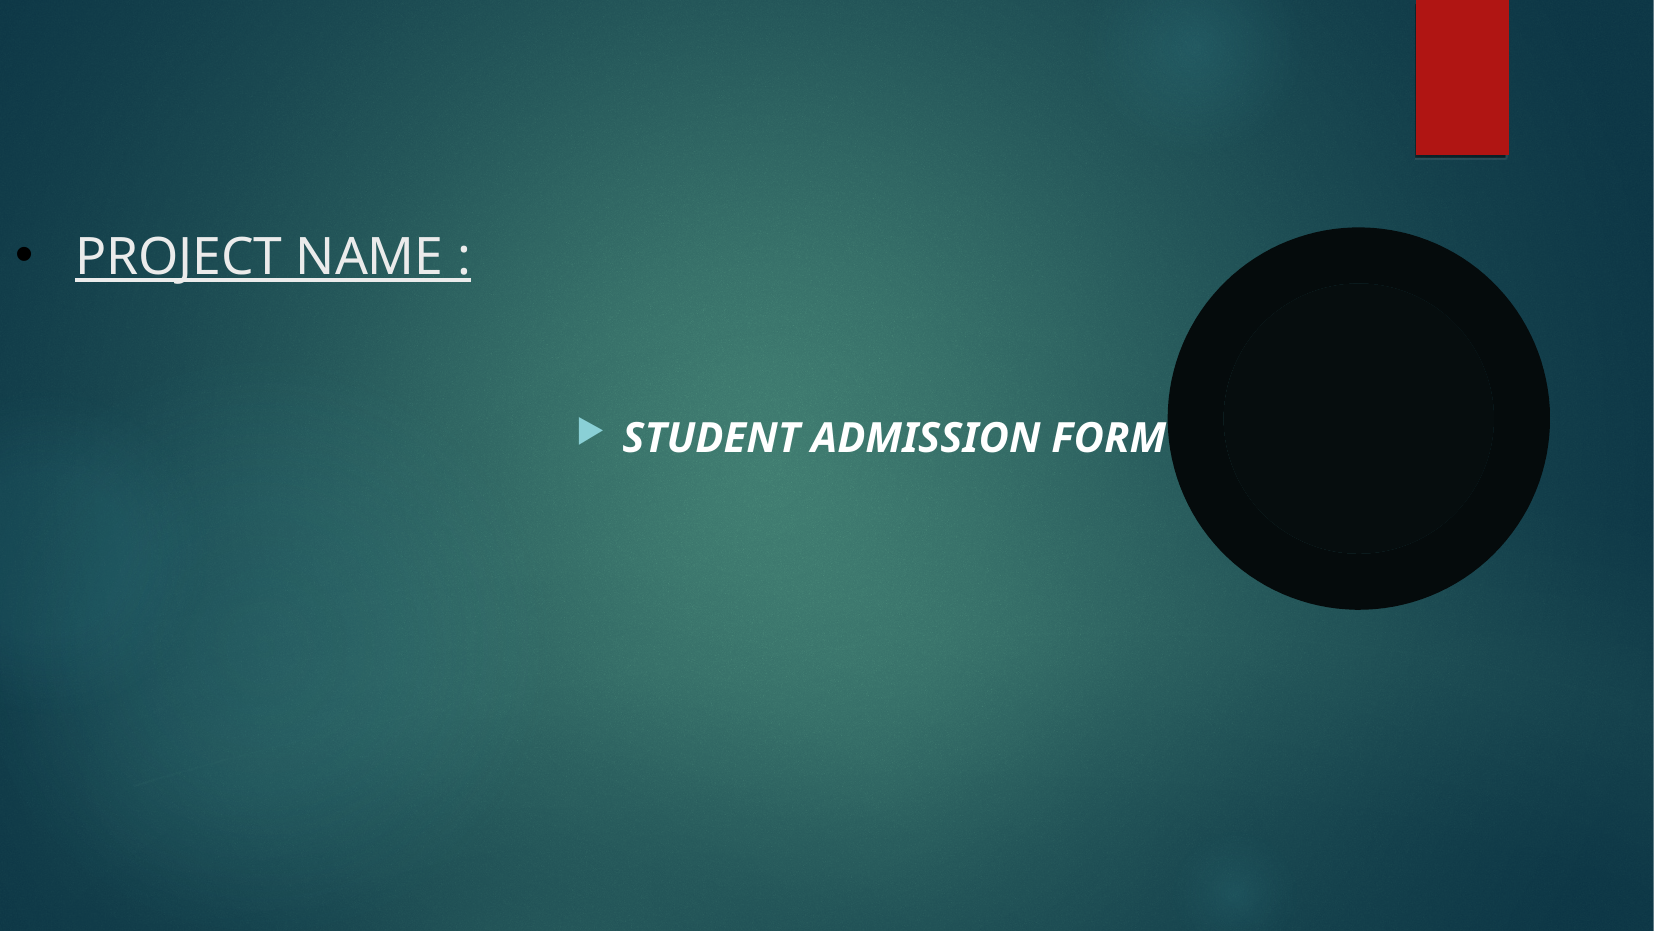

# PROJECT NAME :
STUDENT ADMISSION FORM